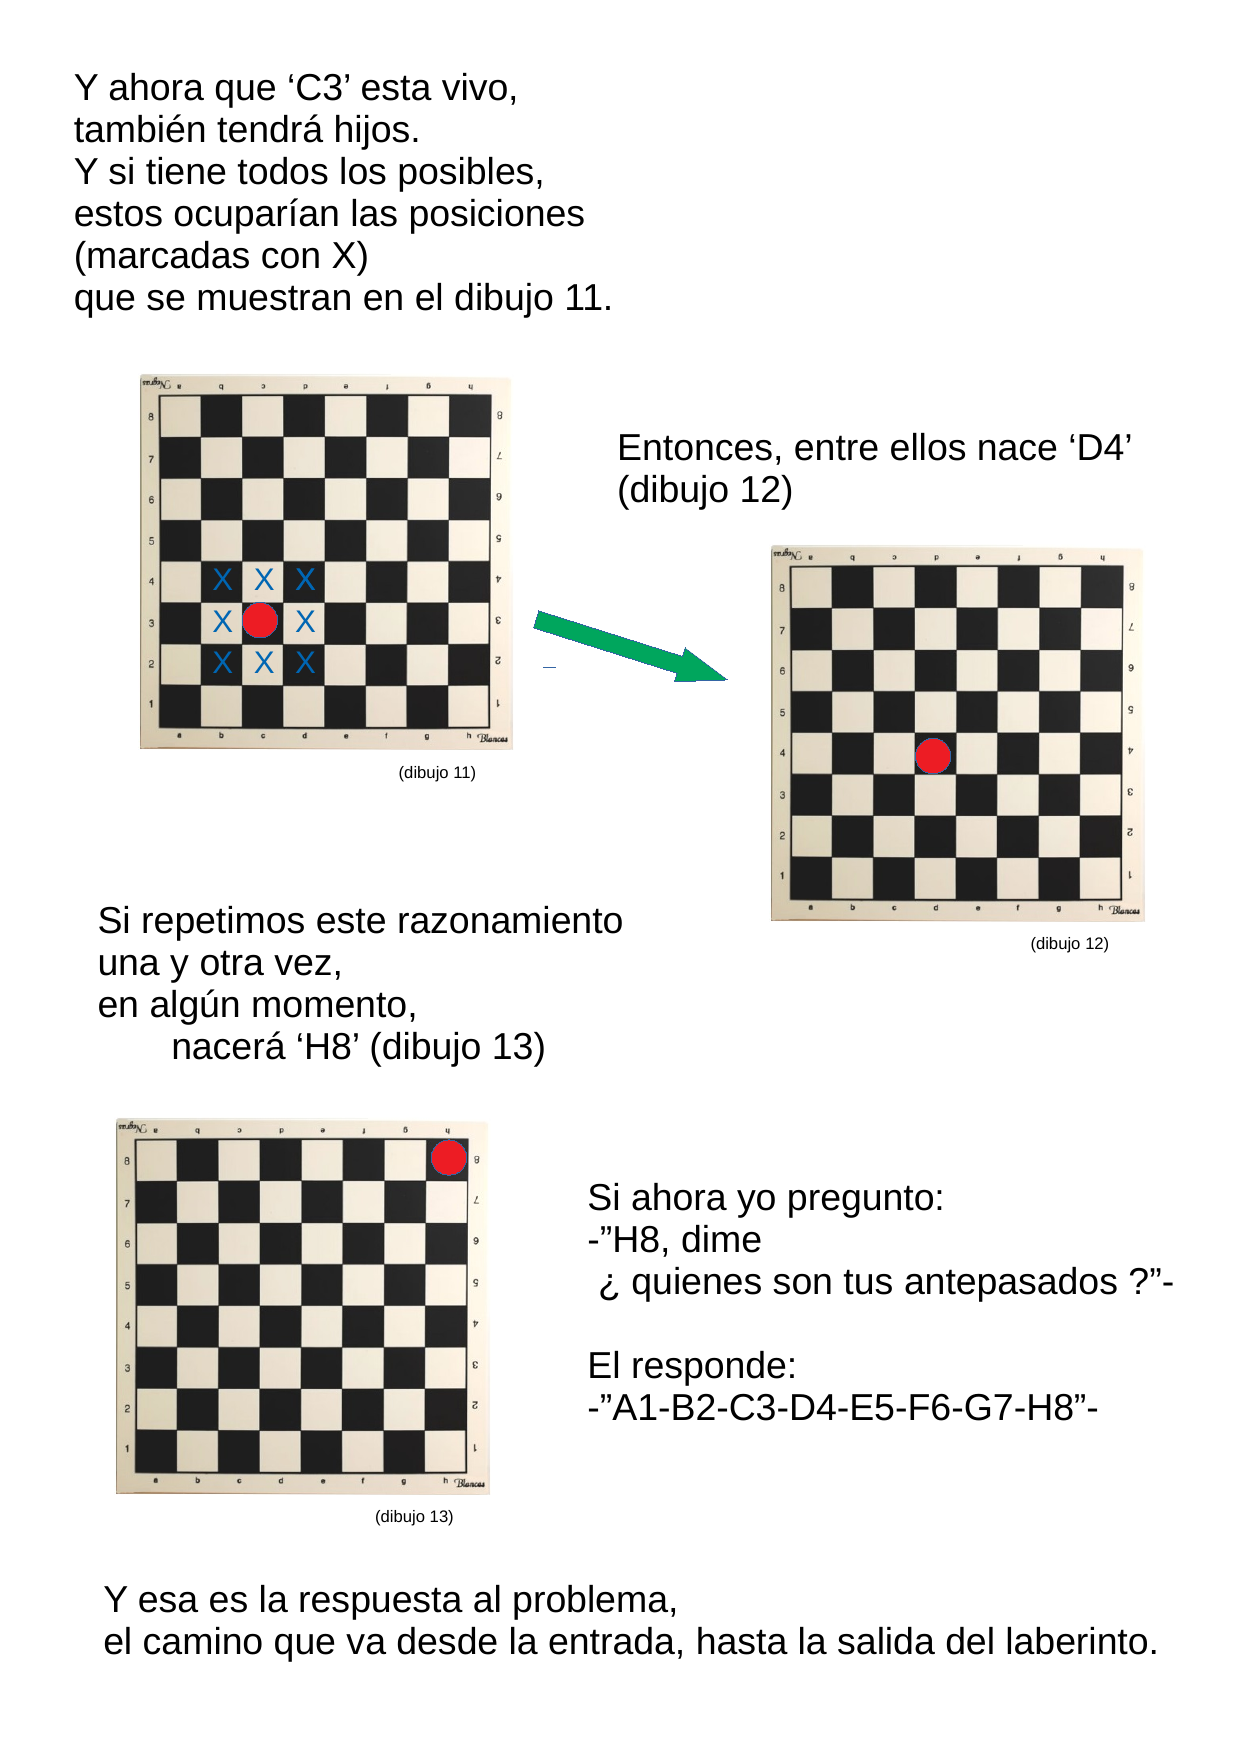

Y ahora que ‘C3’ esta vivo,
también tendrá hijos.
Y si tiene todos los posibles,
estos ocuparían las posiciones (marcadas con X)
que se muestran en el dibujo 11.
Entonces, entre ellos nace ‘D4’
(dibujo 12)
X
X
X
X
X
X
X
X
X
(dibujo 11)
Si repetimos este razonamiento una y otra vez,
en algún momento,
	nacerá ‘H8’ (dibujo 13)
(dibujo 12)
Si ahora yo pregunto:
-”H8, dime
 ¿ quienes son tus antepasados ?”-
El responde:
-”A1-B2-C3-D4-E5-F6-G7-H8”-
(dibujo 13)
Y esa es la respuesta al problema,
el camino que va desde la entrada, hasta la salida del laberinto.